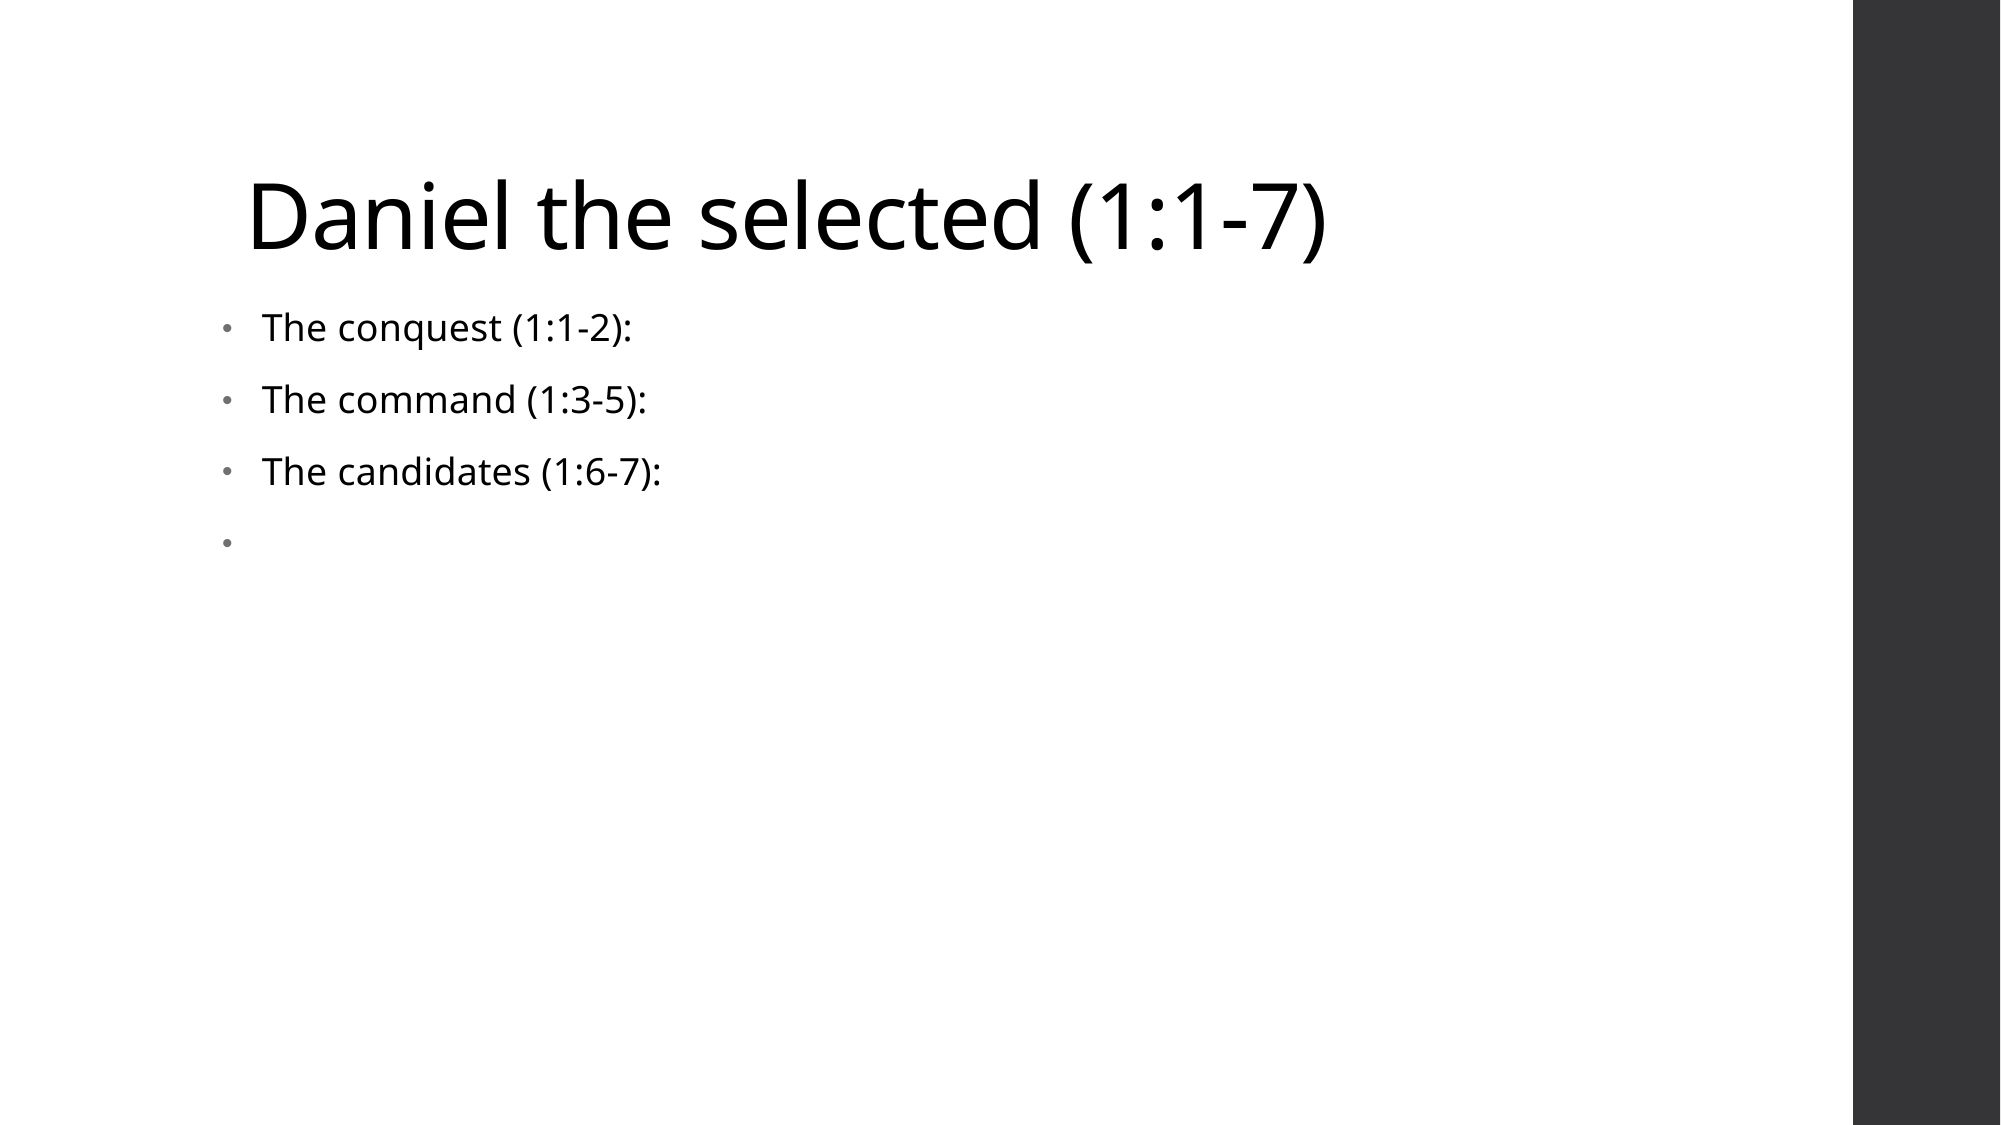

# Daniel the selected (1:1-7)
 The conquest (1:1-2):
 The command (1:3-5):
 The candidates (1:6-7):